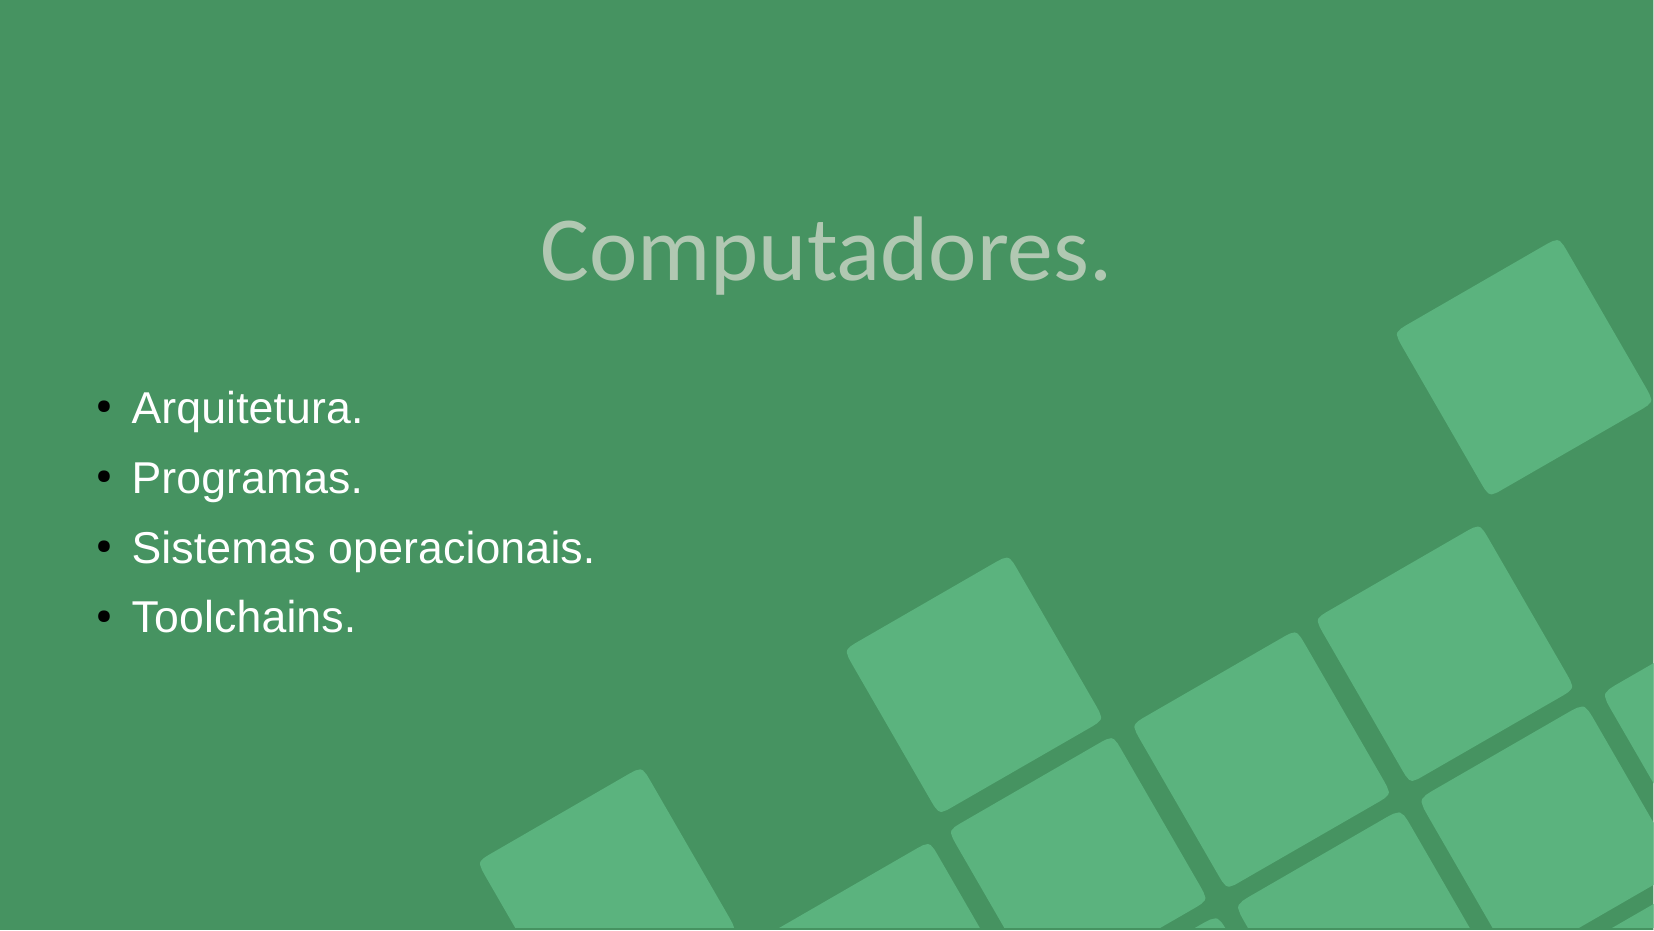

# Computadores.
Arquitetura.
Programas.
Sistemas operacionais.
Toolchains.